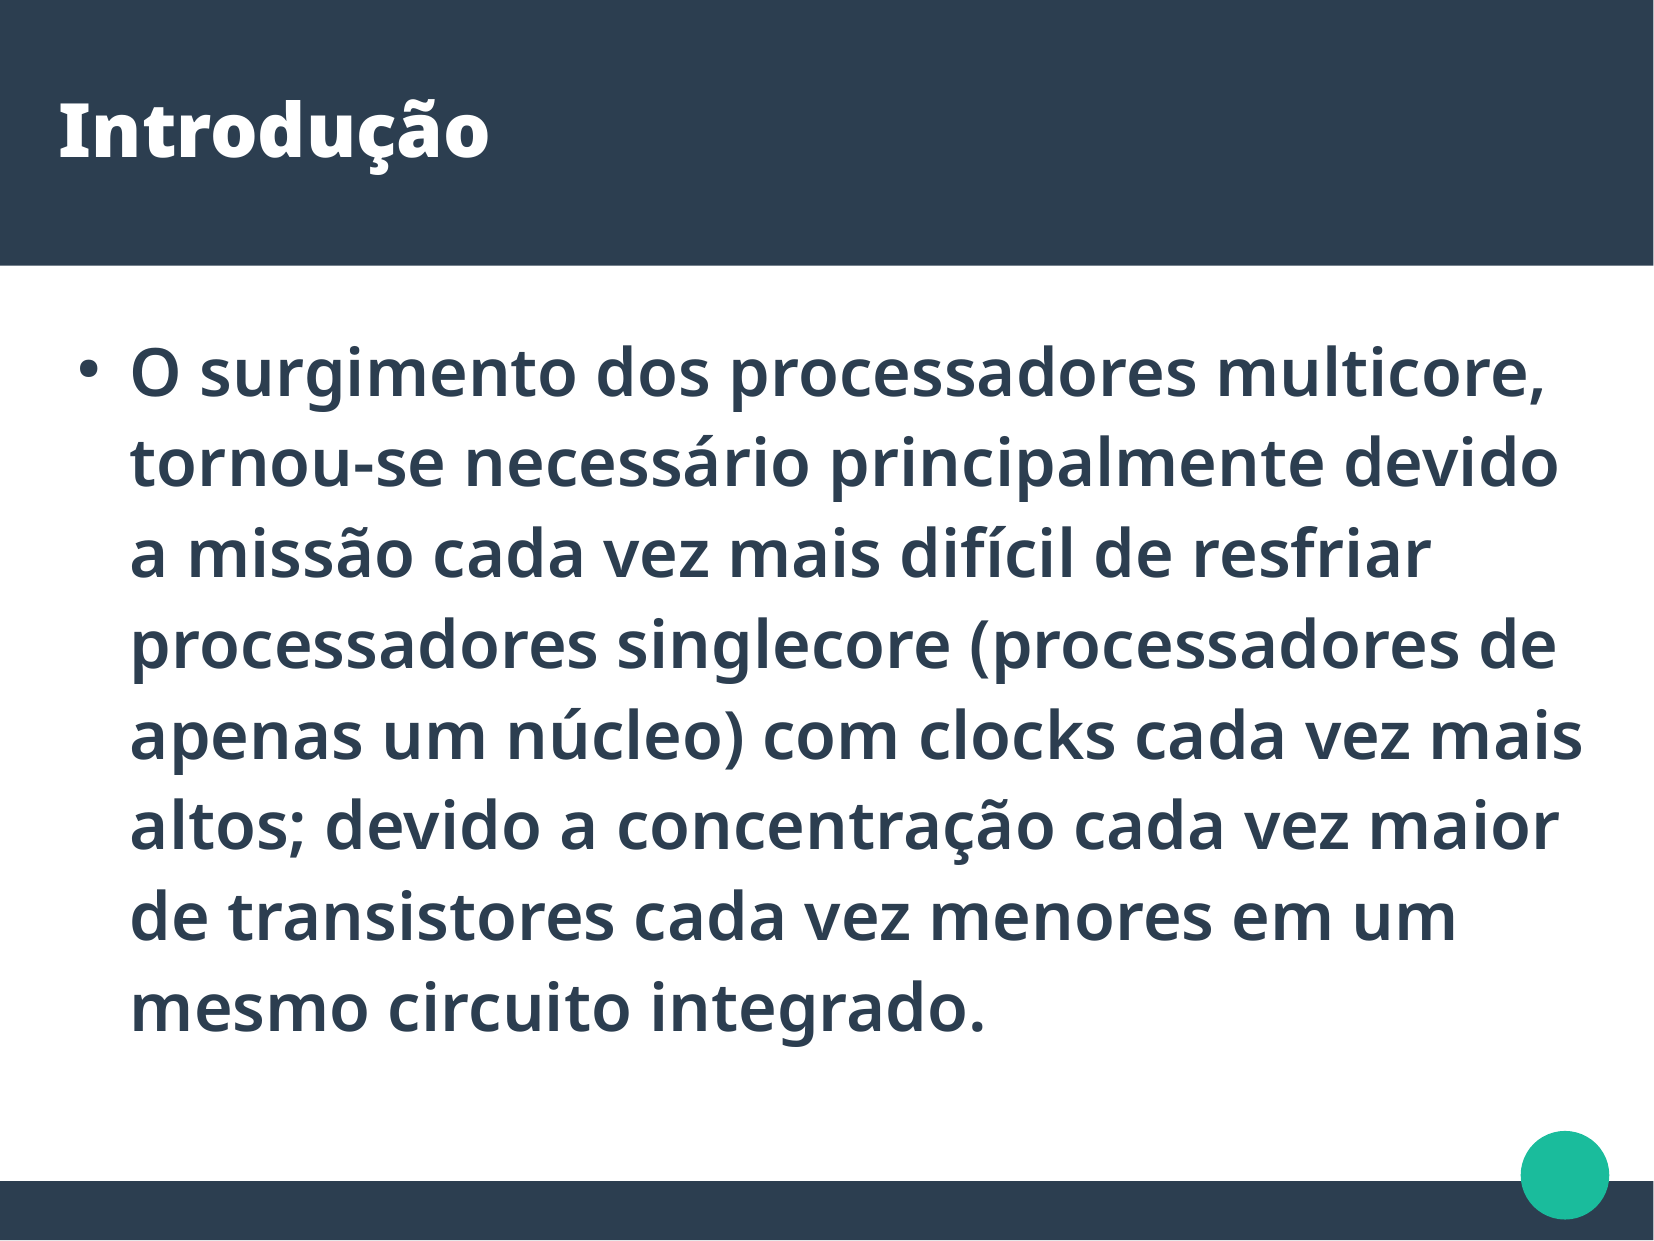

# Introdução
O surgimento dos processadores multicore, tornou-se necessário principalmente devido a missão cada vez mais difícil de resfriar processadores singlecore (processadores de apenas um núcleo) com clocks cada vez mais altos; devido a concentração cada vez maior de transistores cada vez menores em um mesmo circuito integrado.